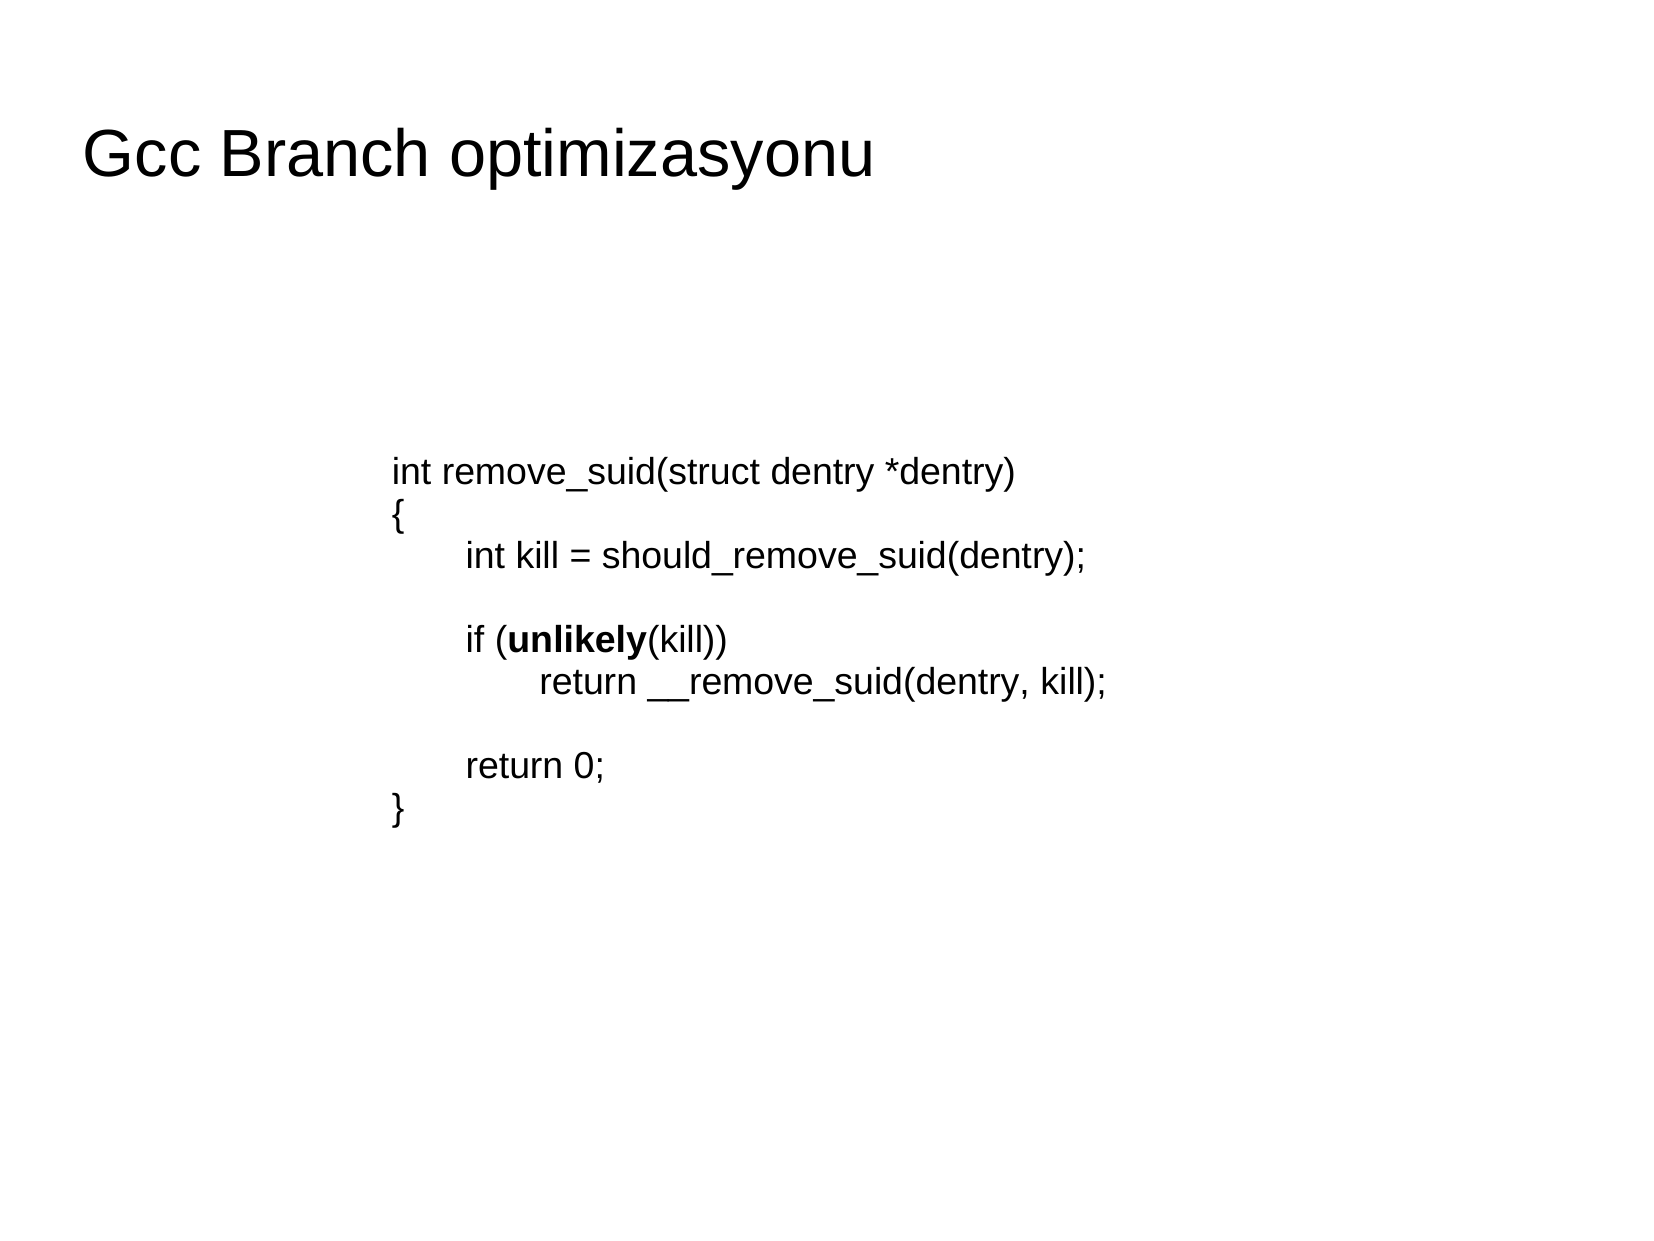

# Gcc Branch optimizasyonu
int remove_suid(struct dentry *dentry)
{
	int kill = should_remove_suid(dentry);
	if (unlikely(kill))
		return __remove_suid(dentry, kill);
	return 0;
}